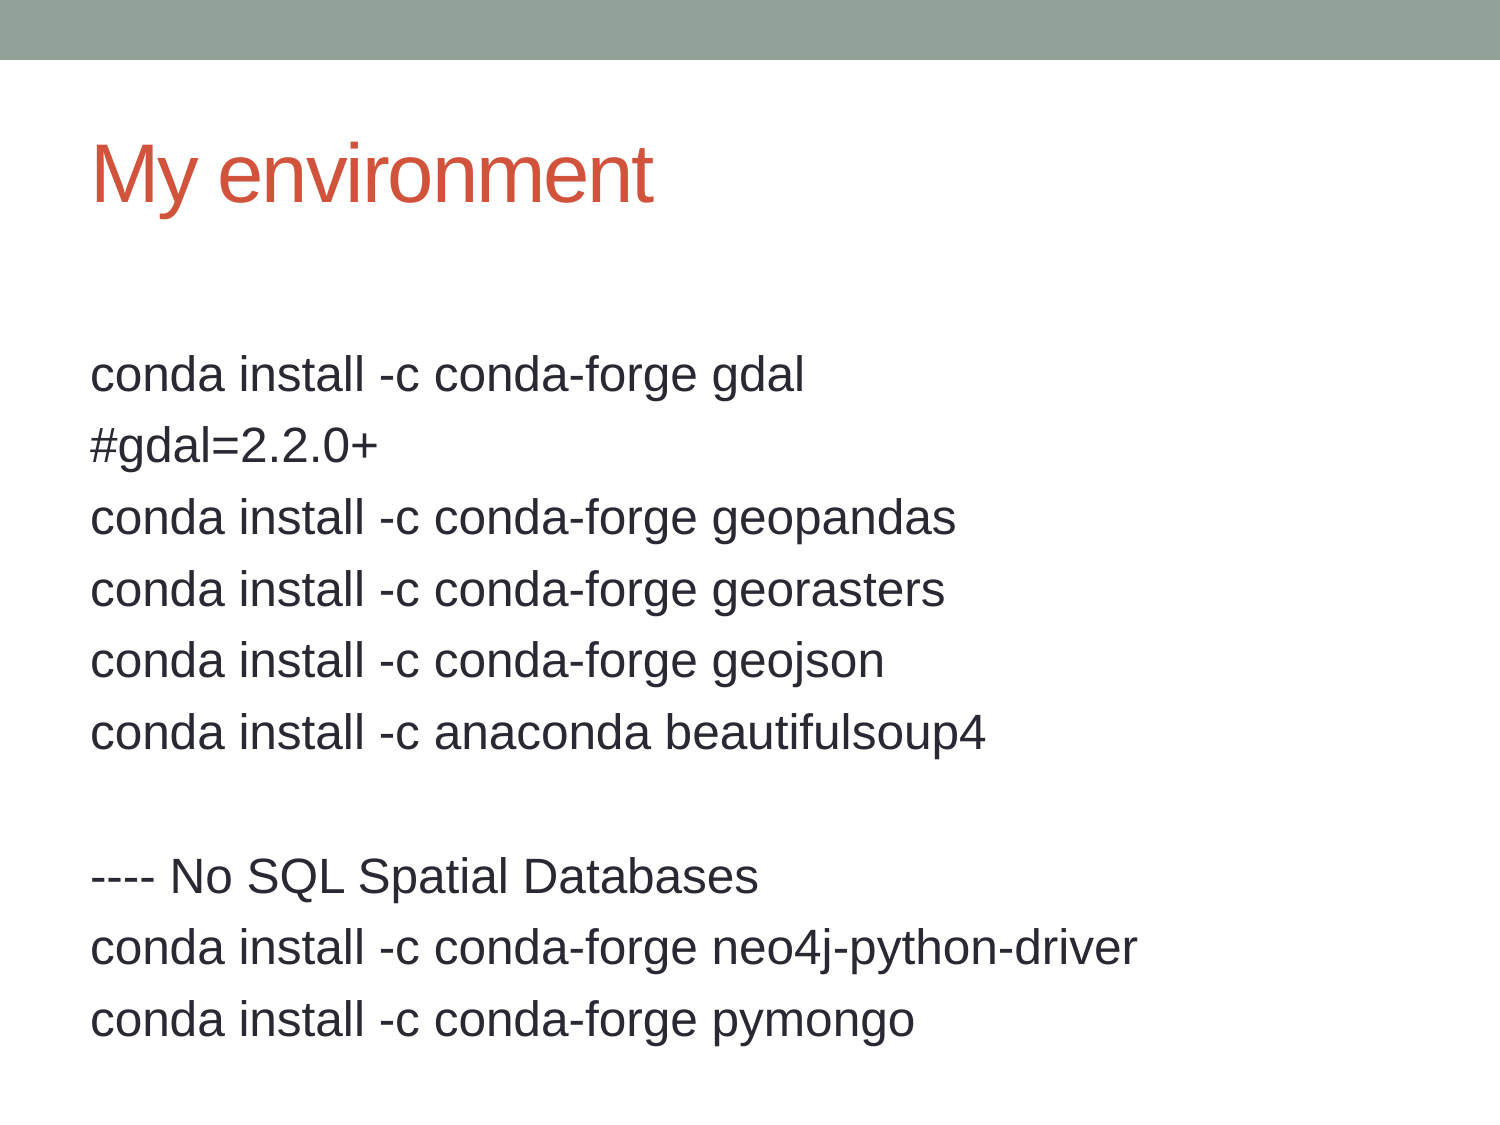

# My environment
conda install -c conda-forge gdal
#gdal=2.2.0+
conda install -c conda-forge geopandas
conda install -c conda-forge georasters
conda install -c conda-forge geojson
conda install -c anaconda beautifulsoup4
---- No SQL Spatial Databases
conda install -c conda-forge neo4j-python-driver
conda install -c conda-forge pymongo